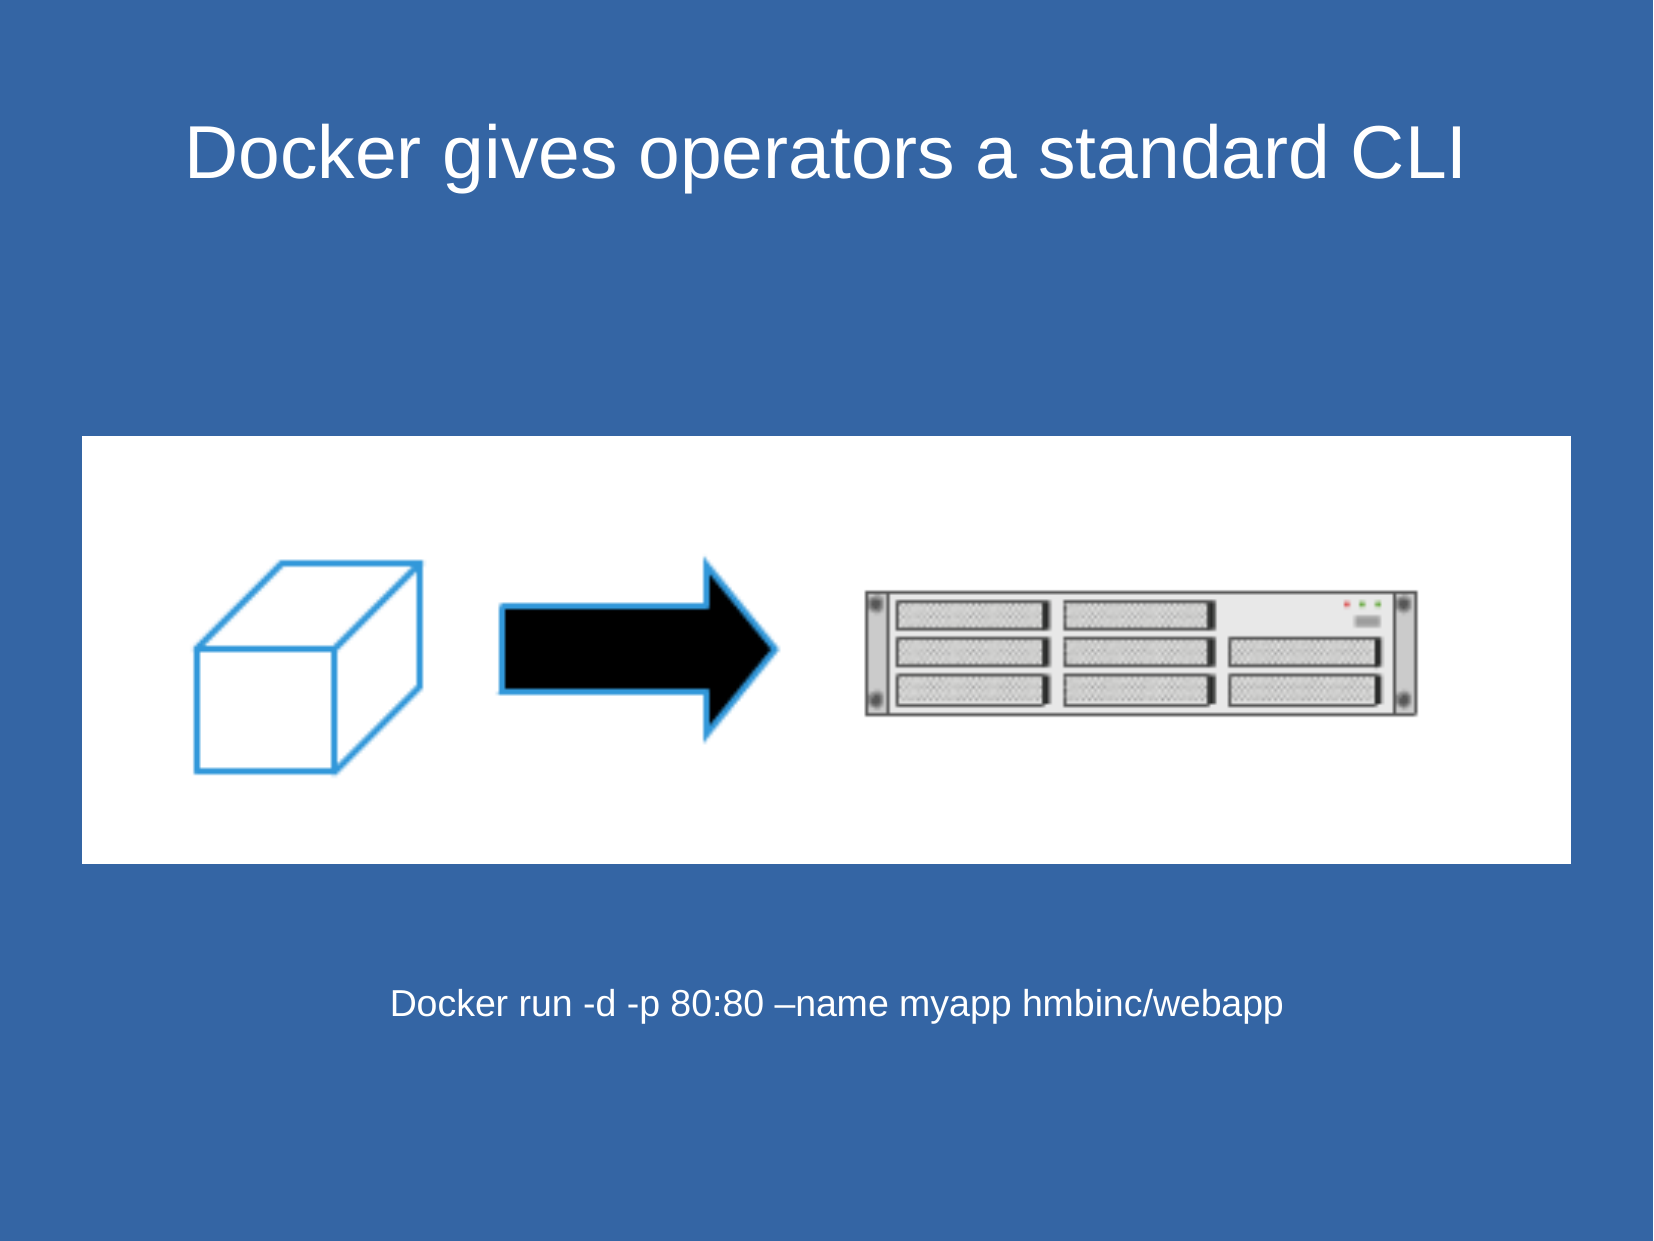

# Docker gives operators a standard CLI
Docker run -d -p 80:80 –name myapp hmbinc/webapp